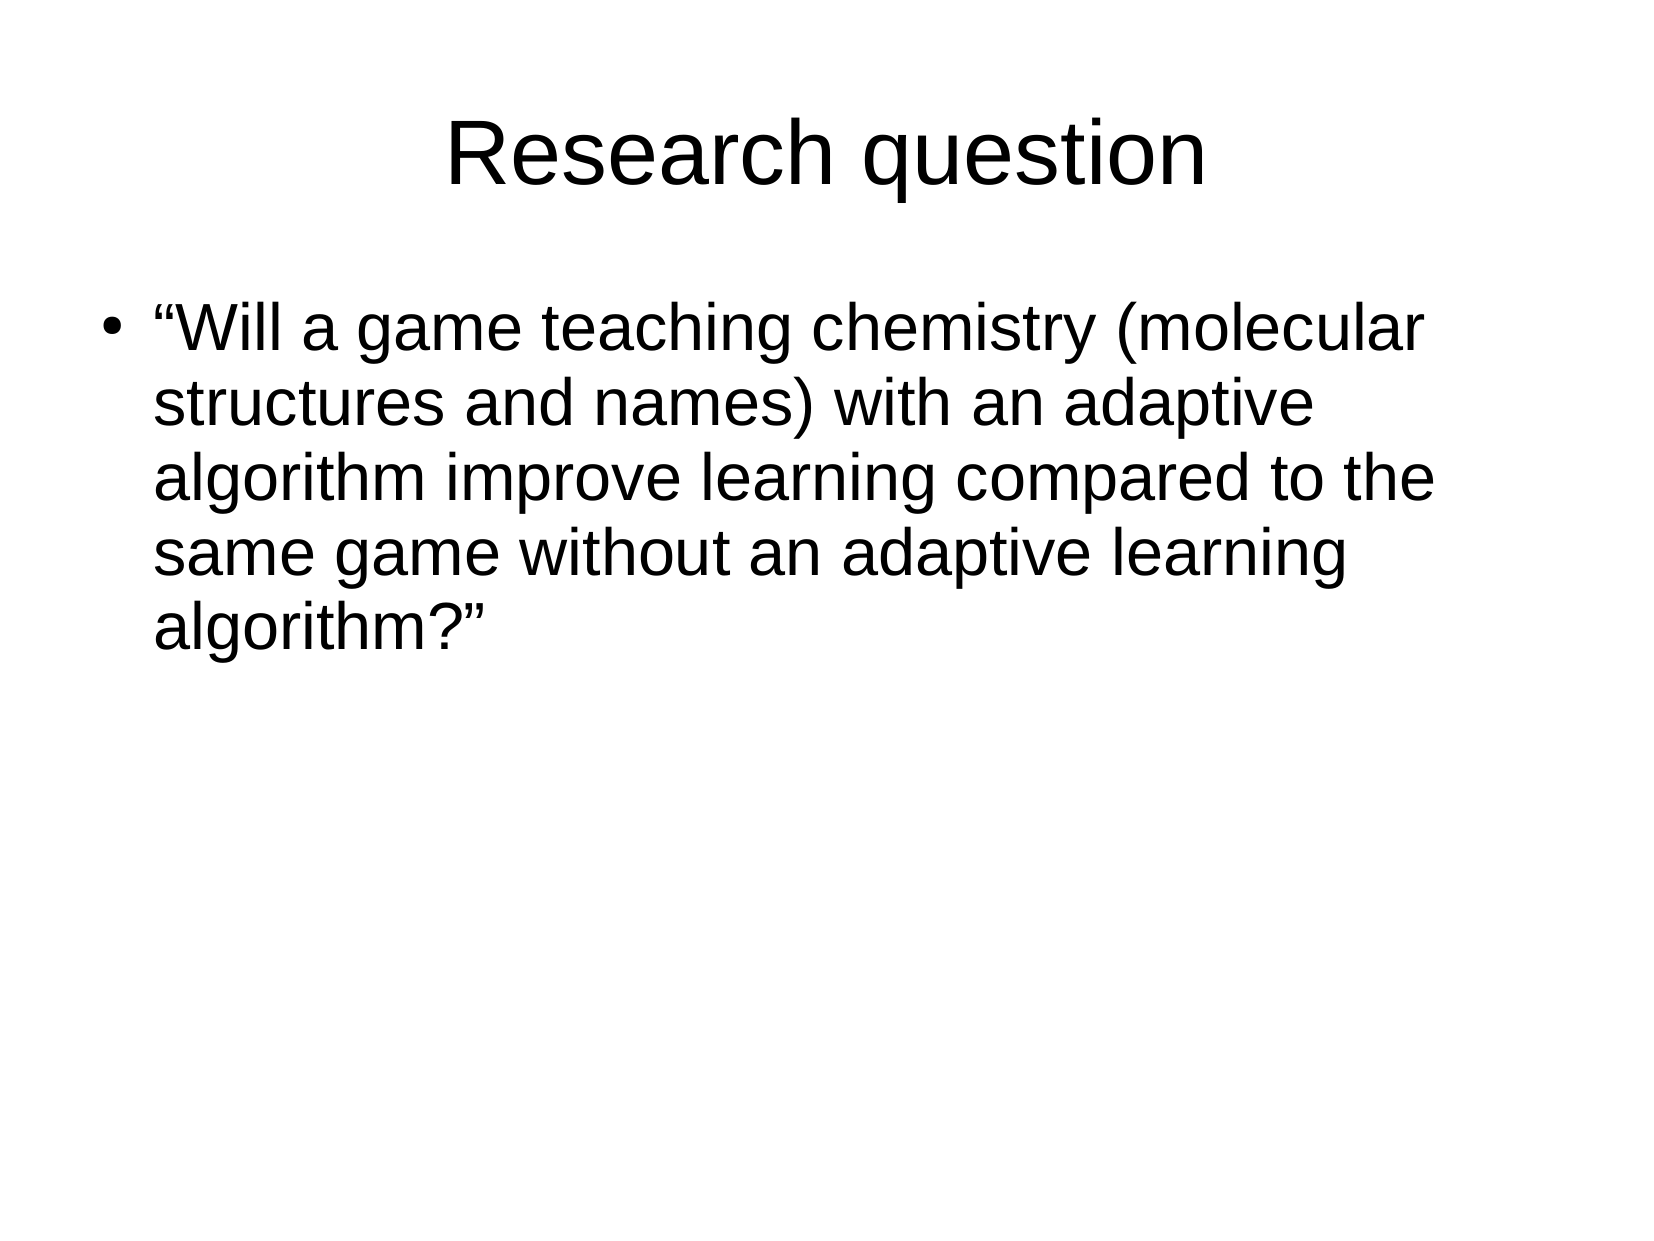

# Research question
“Will a game teaching chemistry (molecular structures and names) with an adaptive algorithm improve learning compared to the same game without an adaptive learning algorithm?”